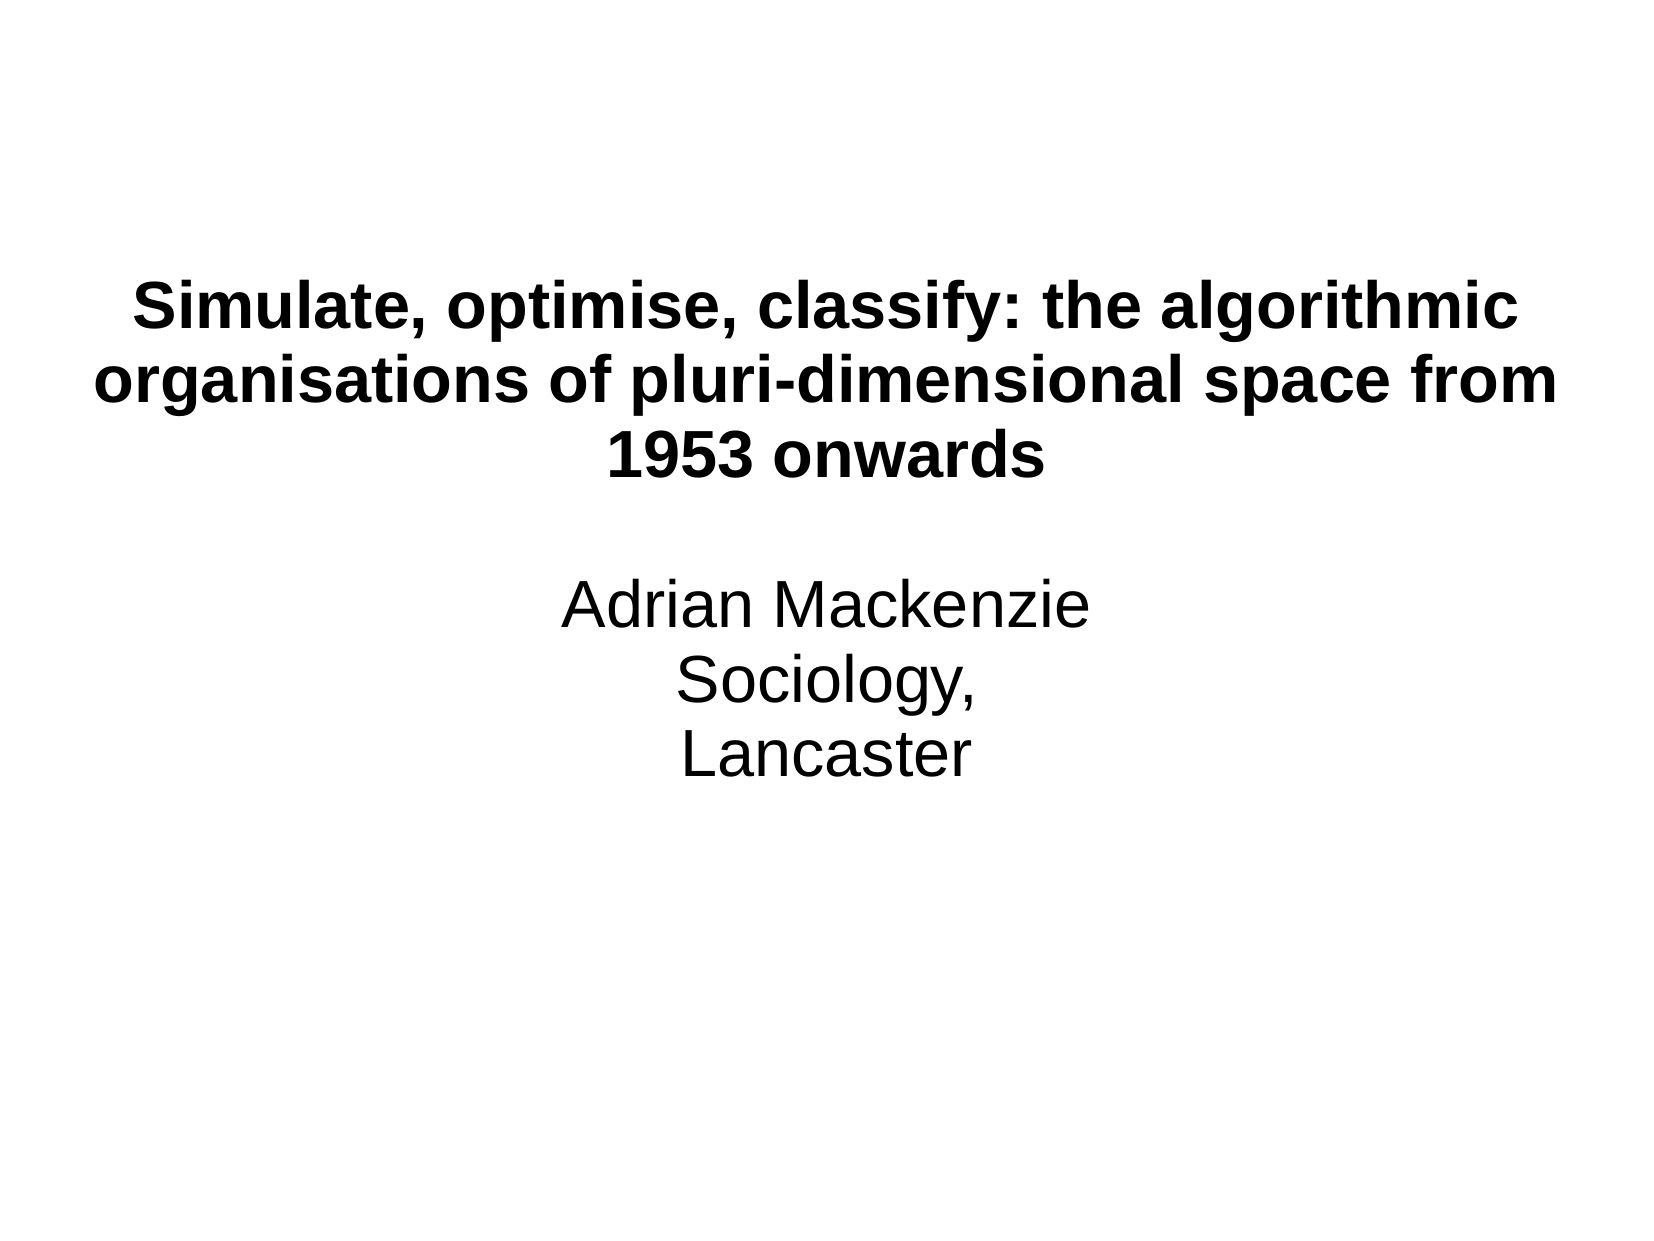

# Simulate, optimise, classify: the algorithmic organisations of pluri-dimensional space from 1953 onwards
Adrian Mackenzie
Sociology,
Lancaster